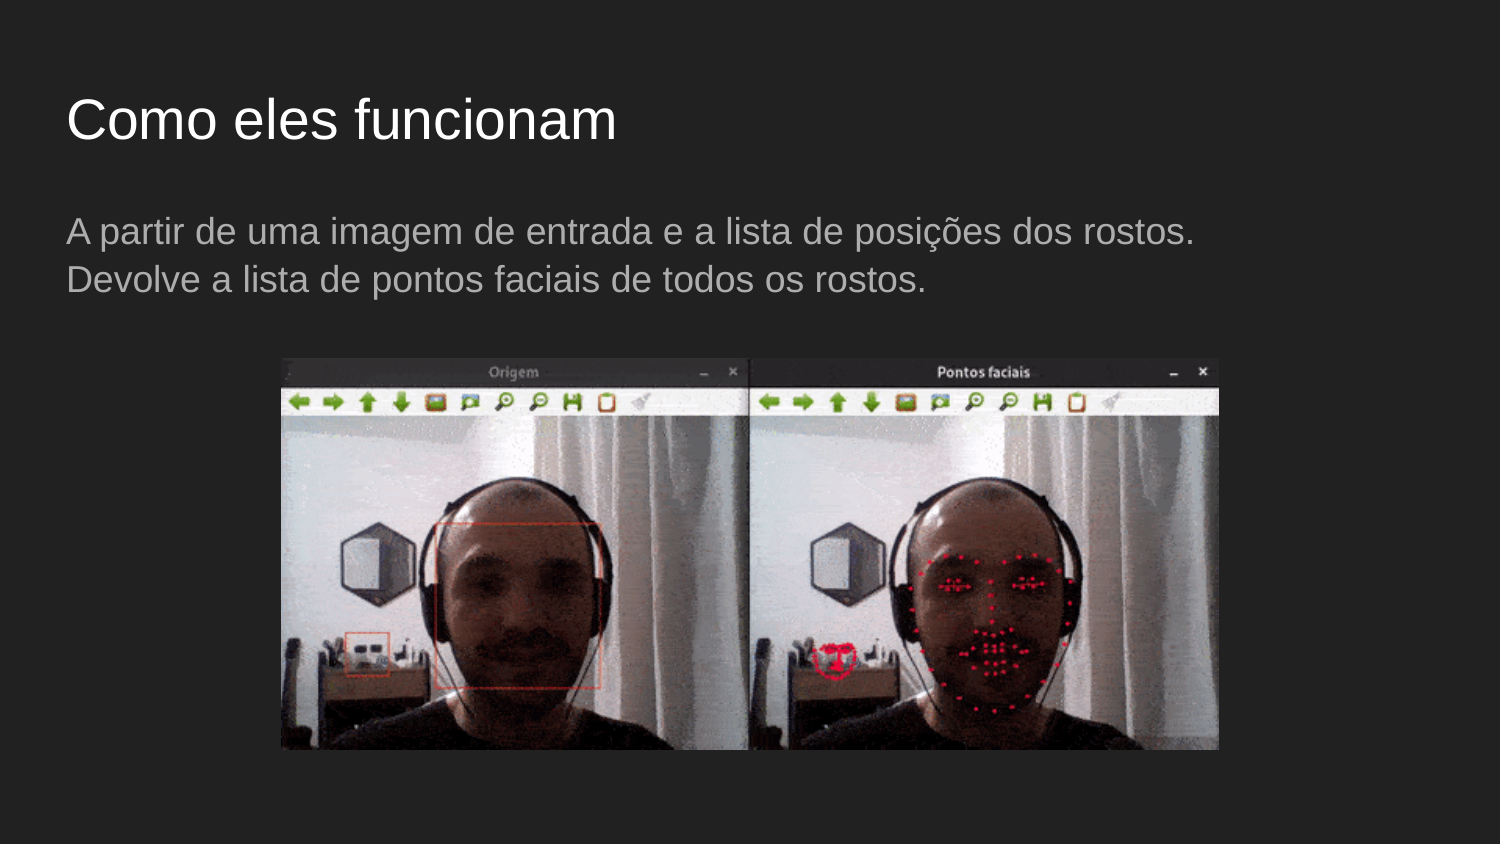

# Como eles funcionam
A partir de uma imagem de entrada e a lista de posições dos rostos.
Devolve a lista de pontos faciais de todos os rostos.